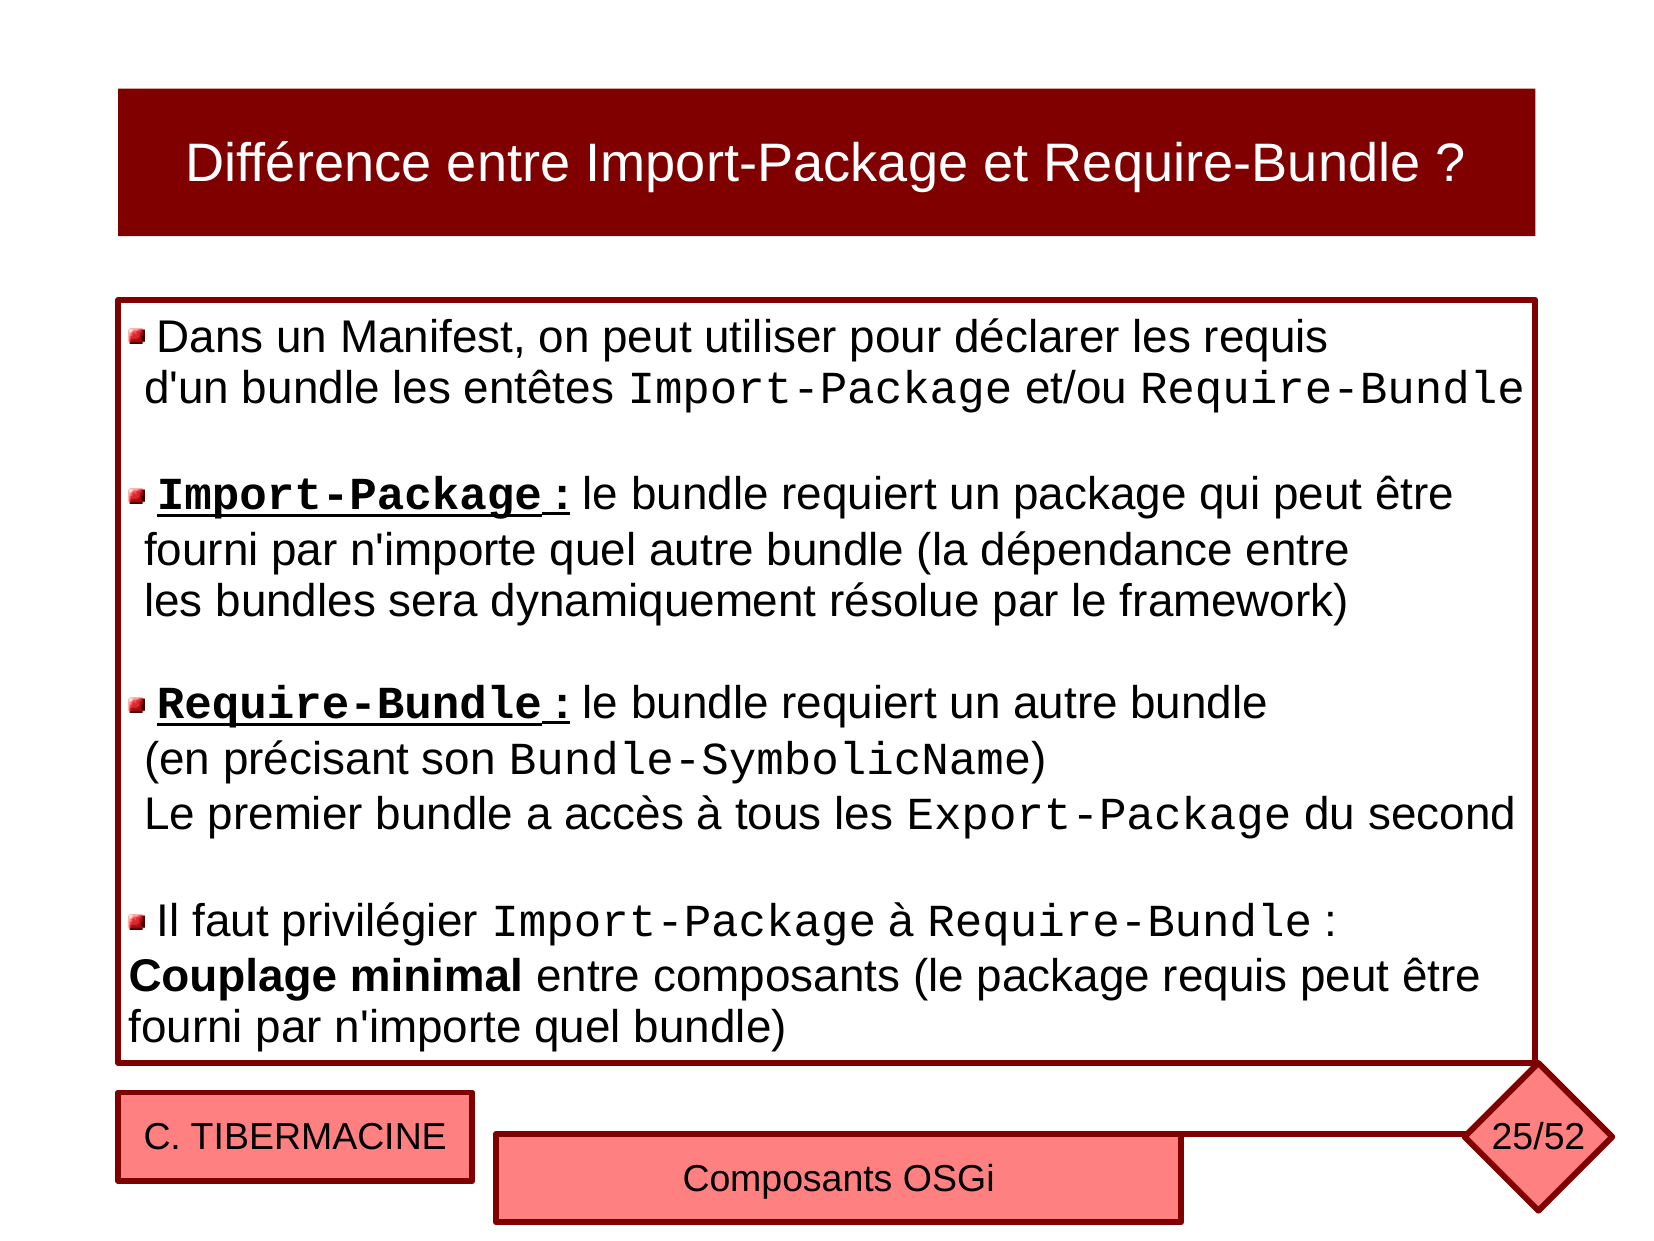

Différence entre Import-Package et Require-Bundle ?
 Dans un Manifest, on peut utiliser pour déclarer les requis
d'un bundle les entêtes Import-Package et/ou Require-Bundle
 Import-Package : le bundle requiert un package qui peut être
fourni par n'importe quel autre bundle (la dépendance entre
les bundles sera dynamiquement résolue par le framework)
 Require-Bundle : le bundle requiert un autre bundle
(en précisant son Bundle-SymbolicName)
Le premier bundle a accès à tous les Export-Package du second
 Il faut privilégier Import-Package à Require-Bundle :
Couplage minimal entre composants (le package requis peut être
fourni par n'importe quel bundle)
C. TIBERMACINE
Composants OSGi